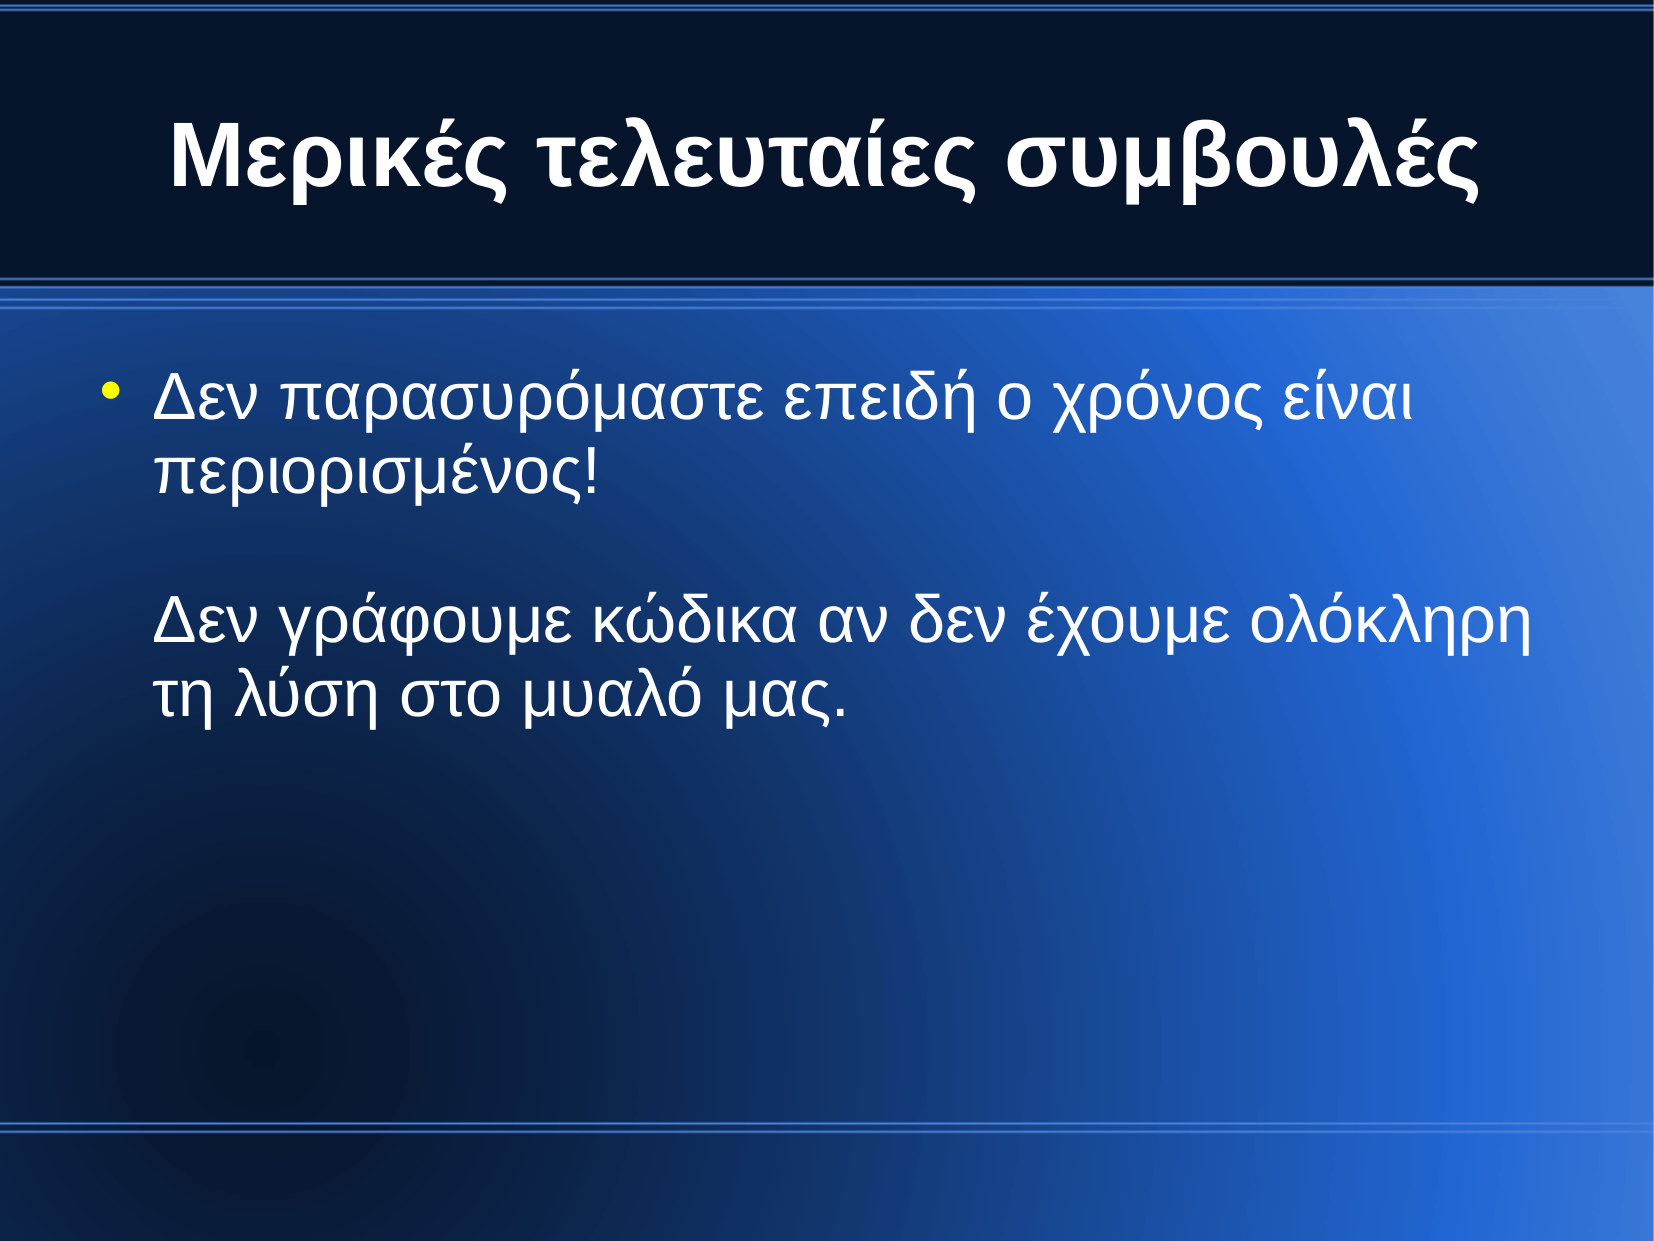

# Μερικές τελευταίες συμβουλές
Δεν παρασυρόμαστε επειδή ο χρόνος είναι περιορισμένος!
Δεν γράφουμε κώδικα αν δεν έχουμε ολόκληρη τη λύση στο μυαλό μας.